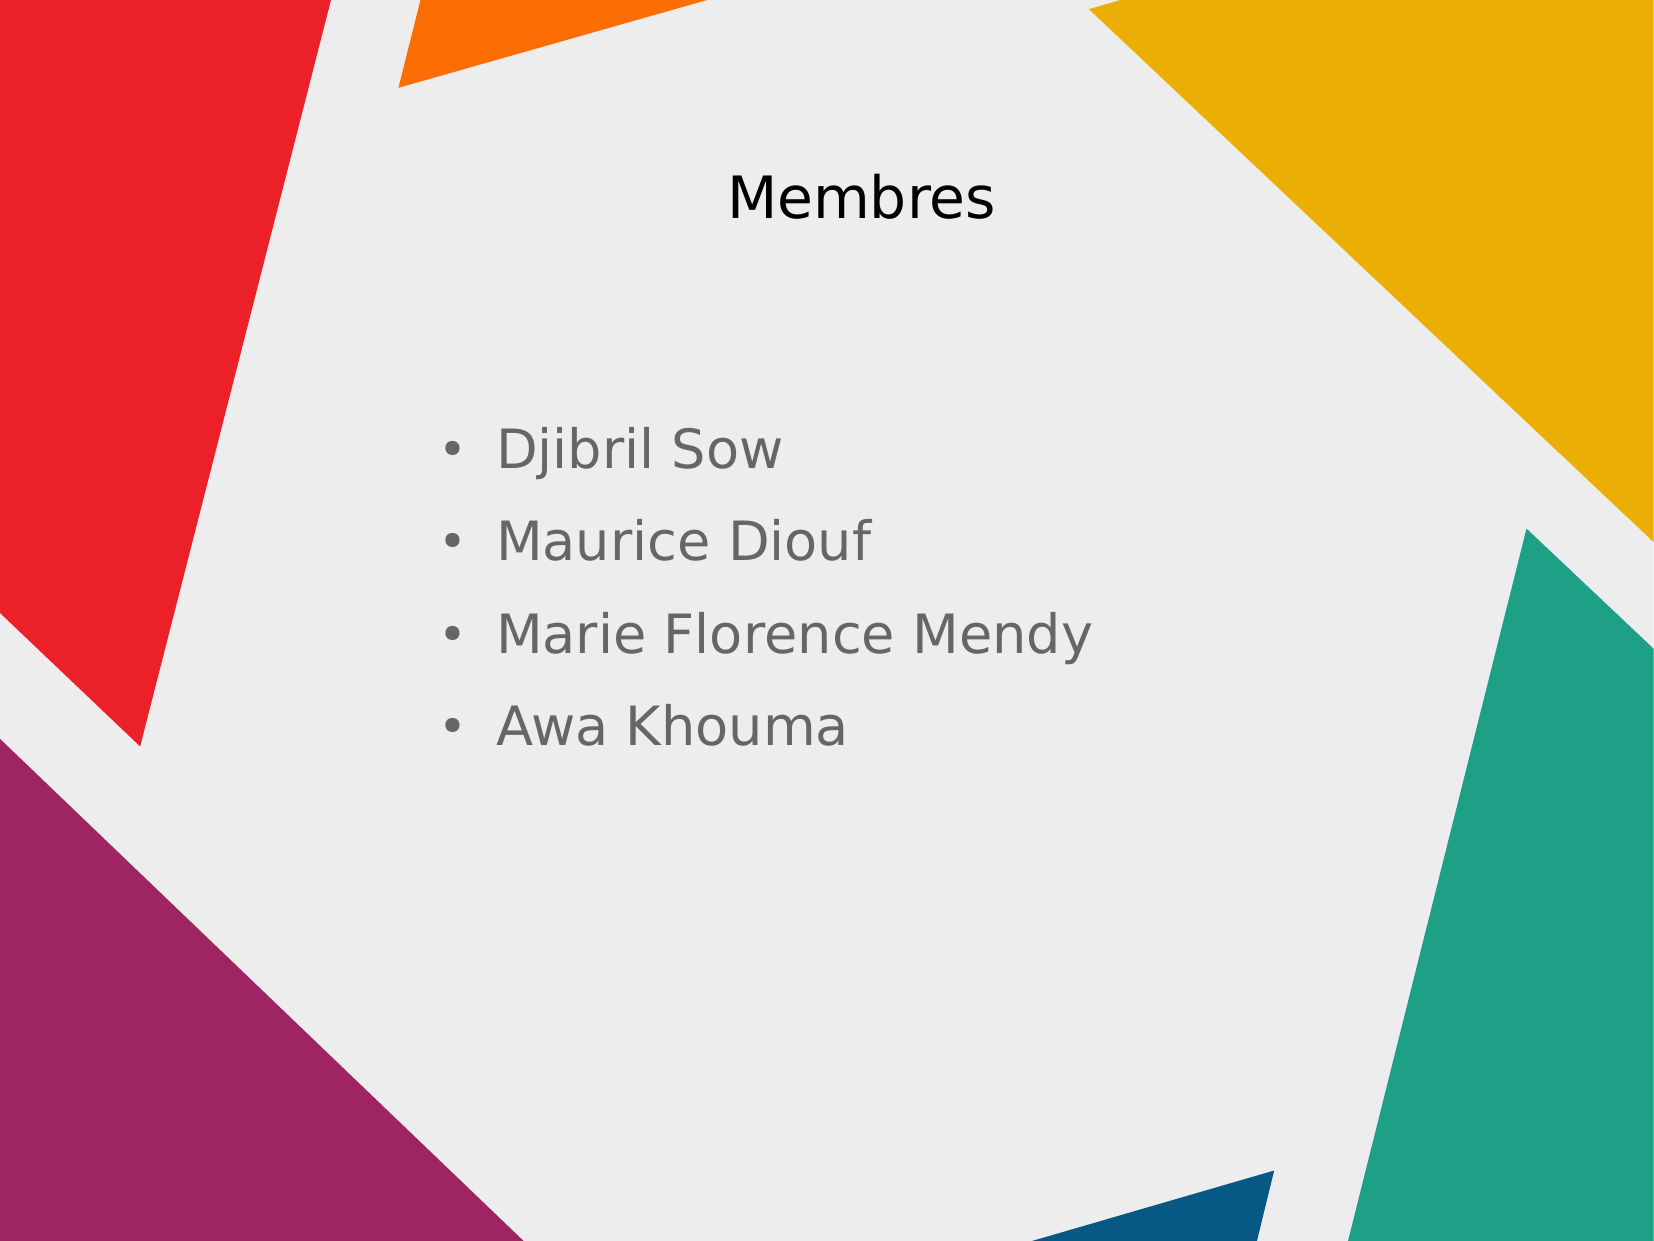

# Membres
Djibril Sow
Maurice Diouf
Marie Florence Mendy
Awa Khouma